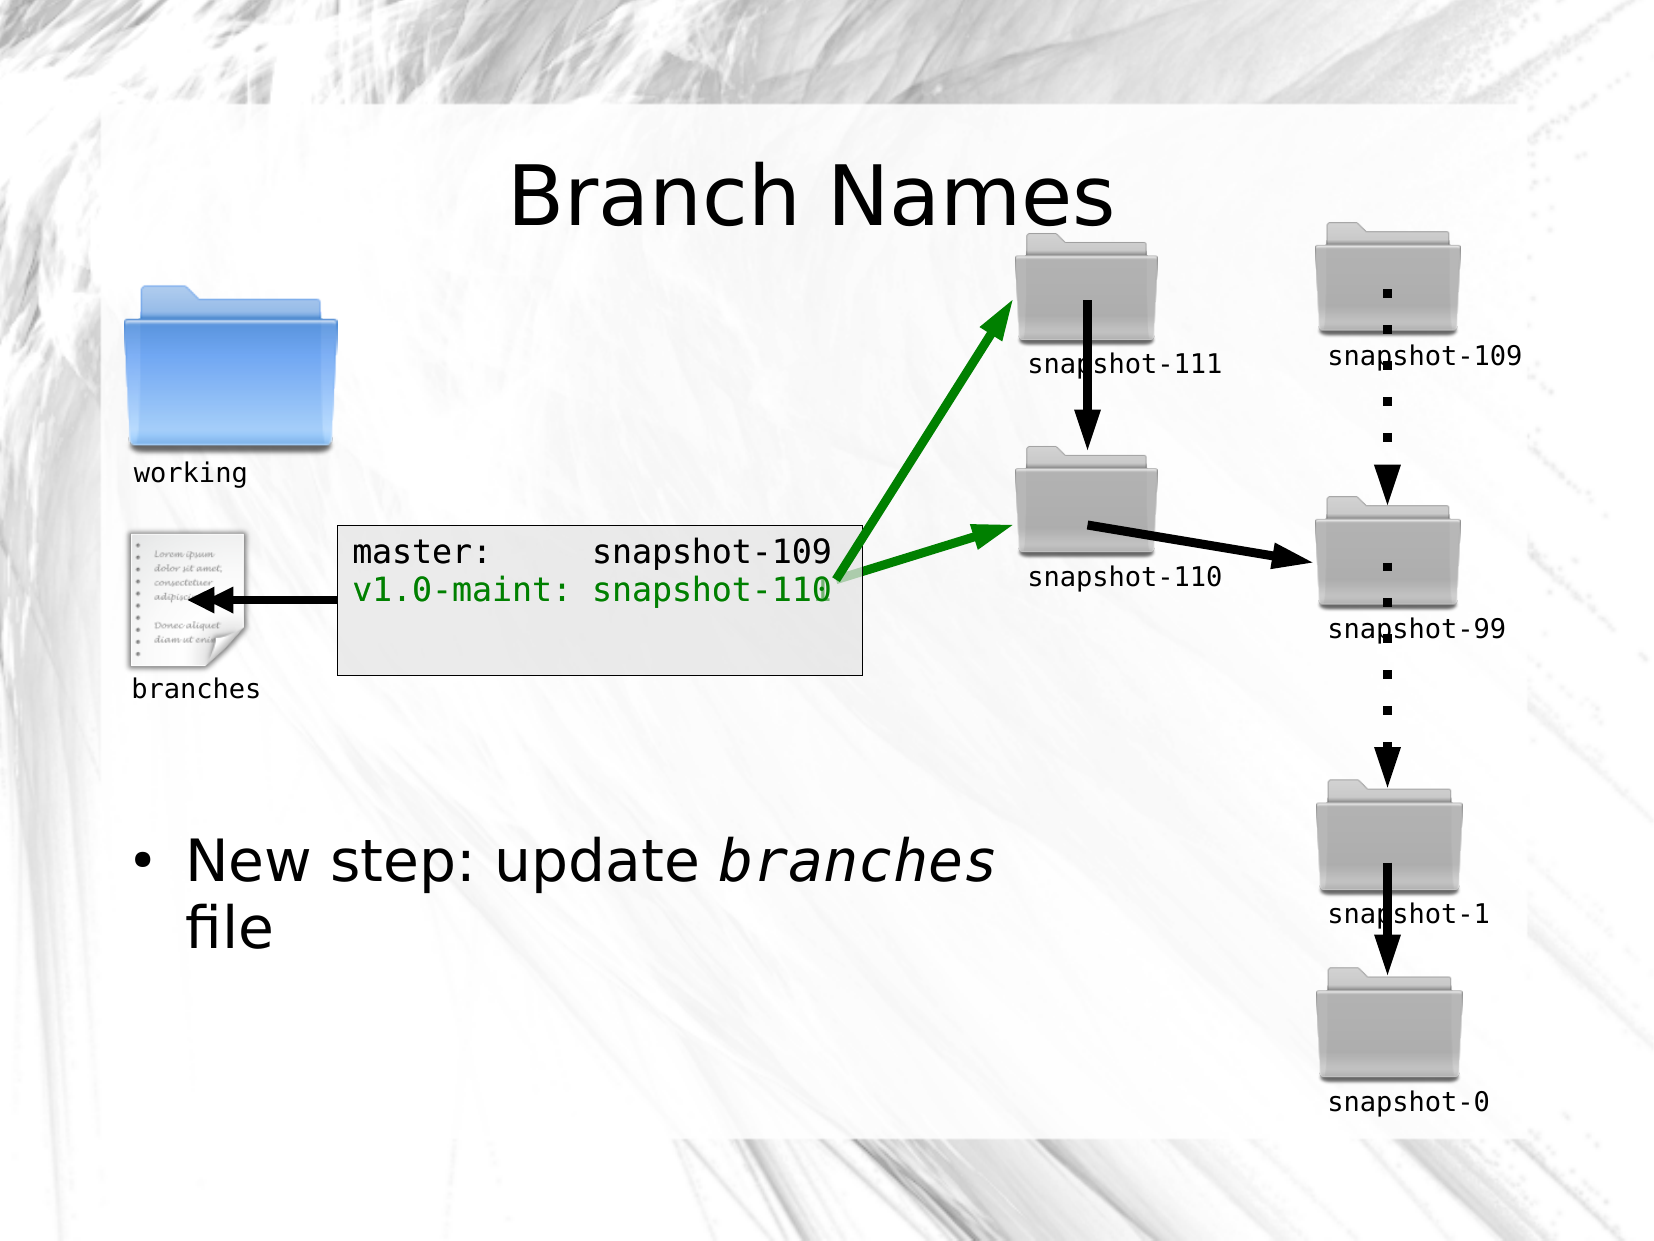

# Branch Names
snapshot-109
snapshot-111
working
snapshot-110
snapshot-99
branches
master: snapshot-109
v1.0-maint: snapshot-111
master: snapshot-109
v1.0-maint: snapshot-110
snapshot-1
New step: update branches file
snapshot-0